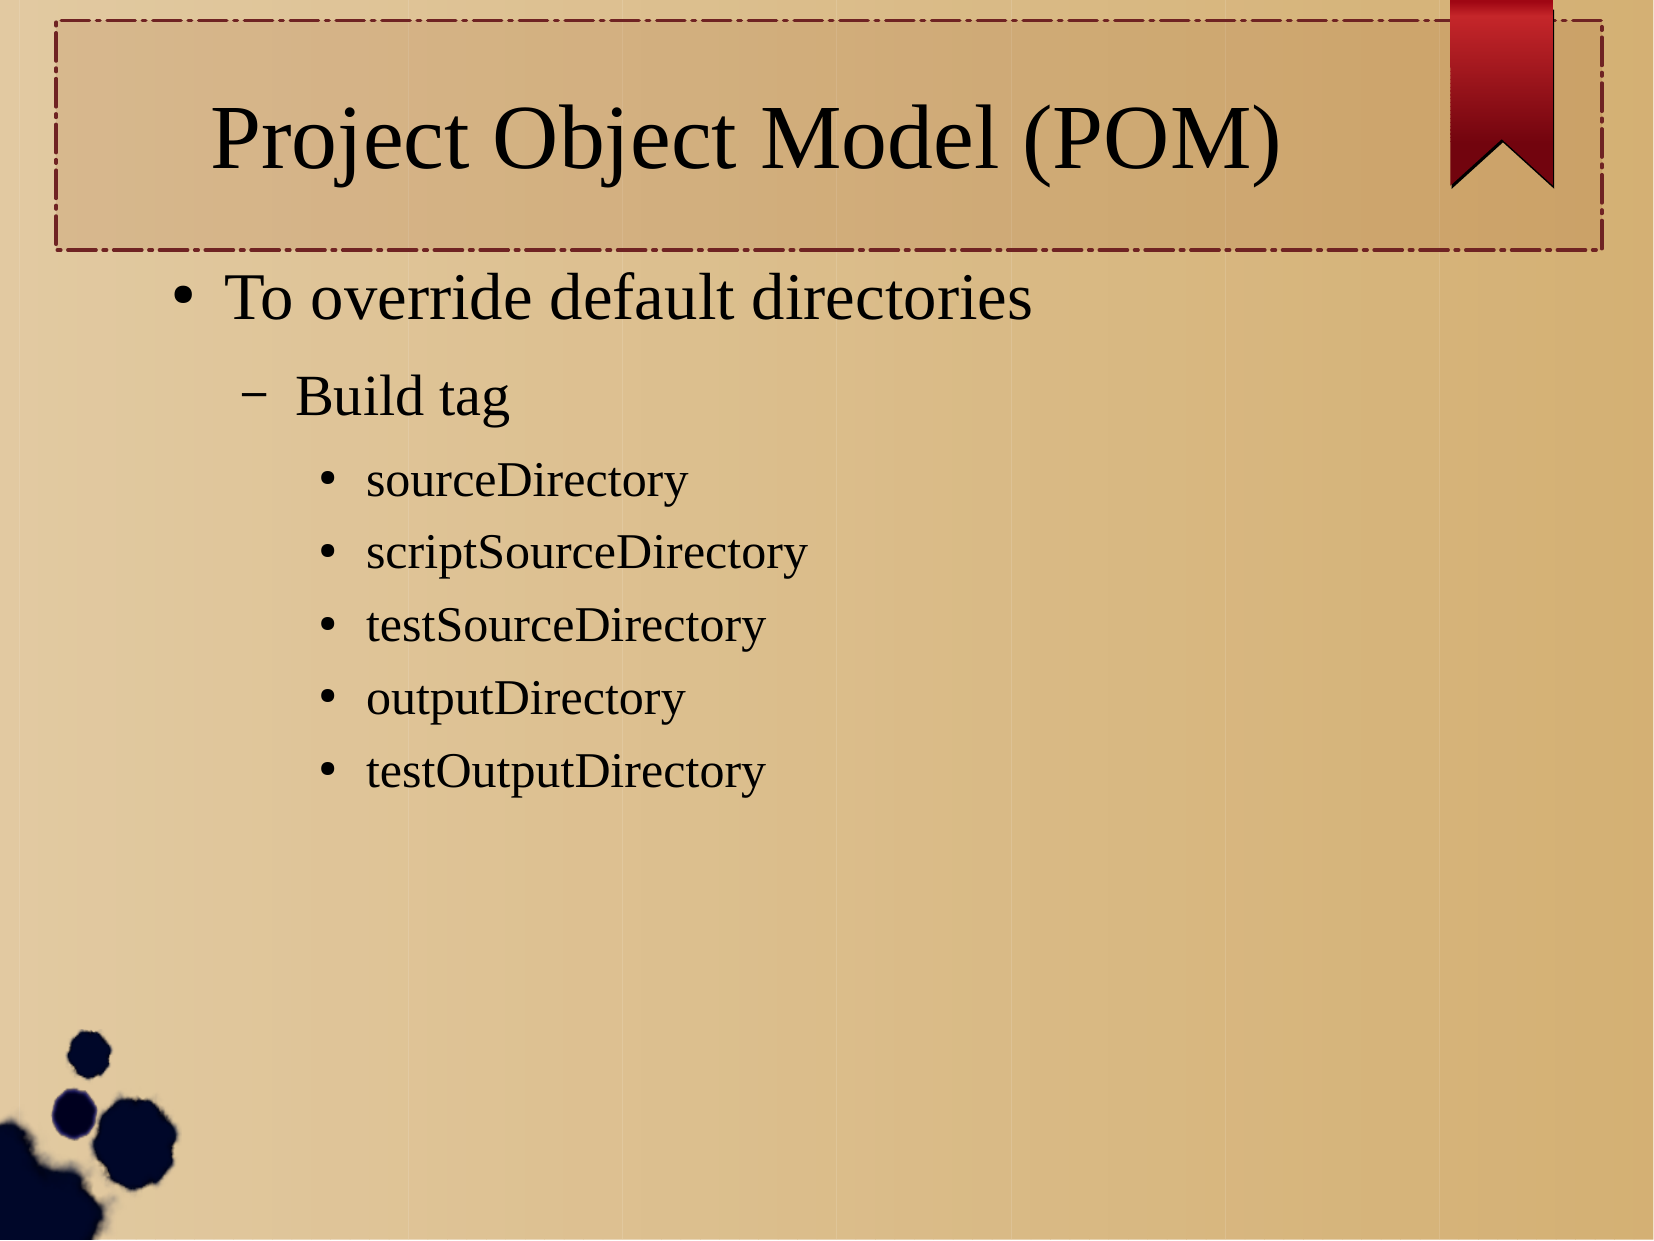

# Project Object Model (POM)
To override default directories
Build tag
sourceDirectory
scriptSourceDirectory
testSourceDirectory
outputDirectory
testOutputDirectory